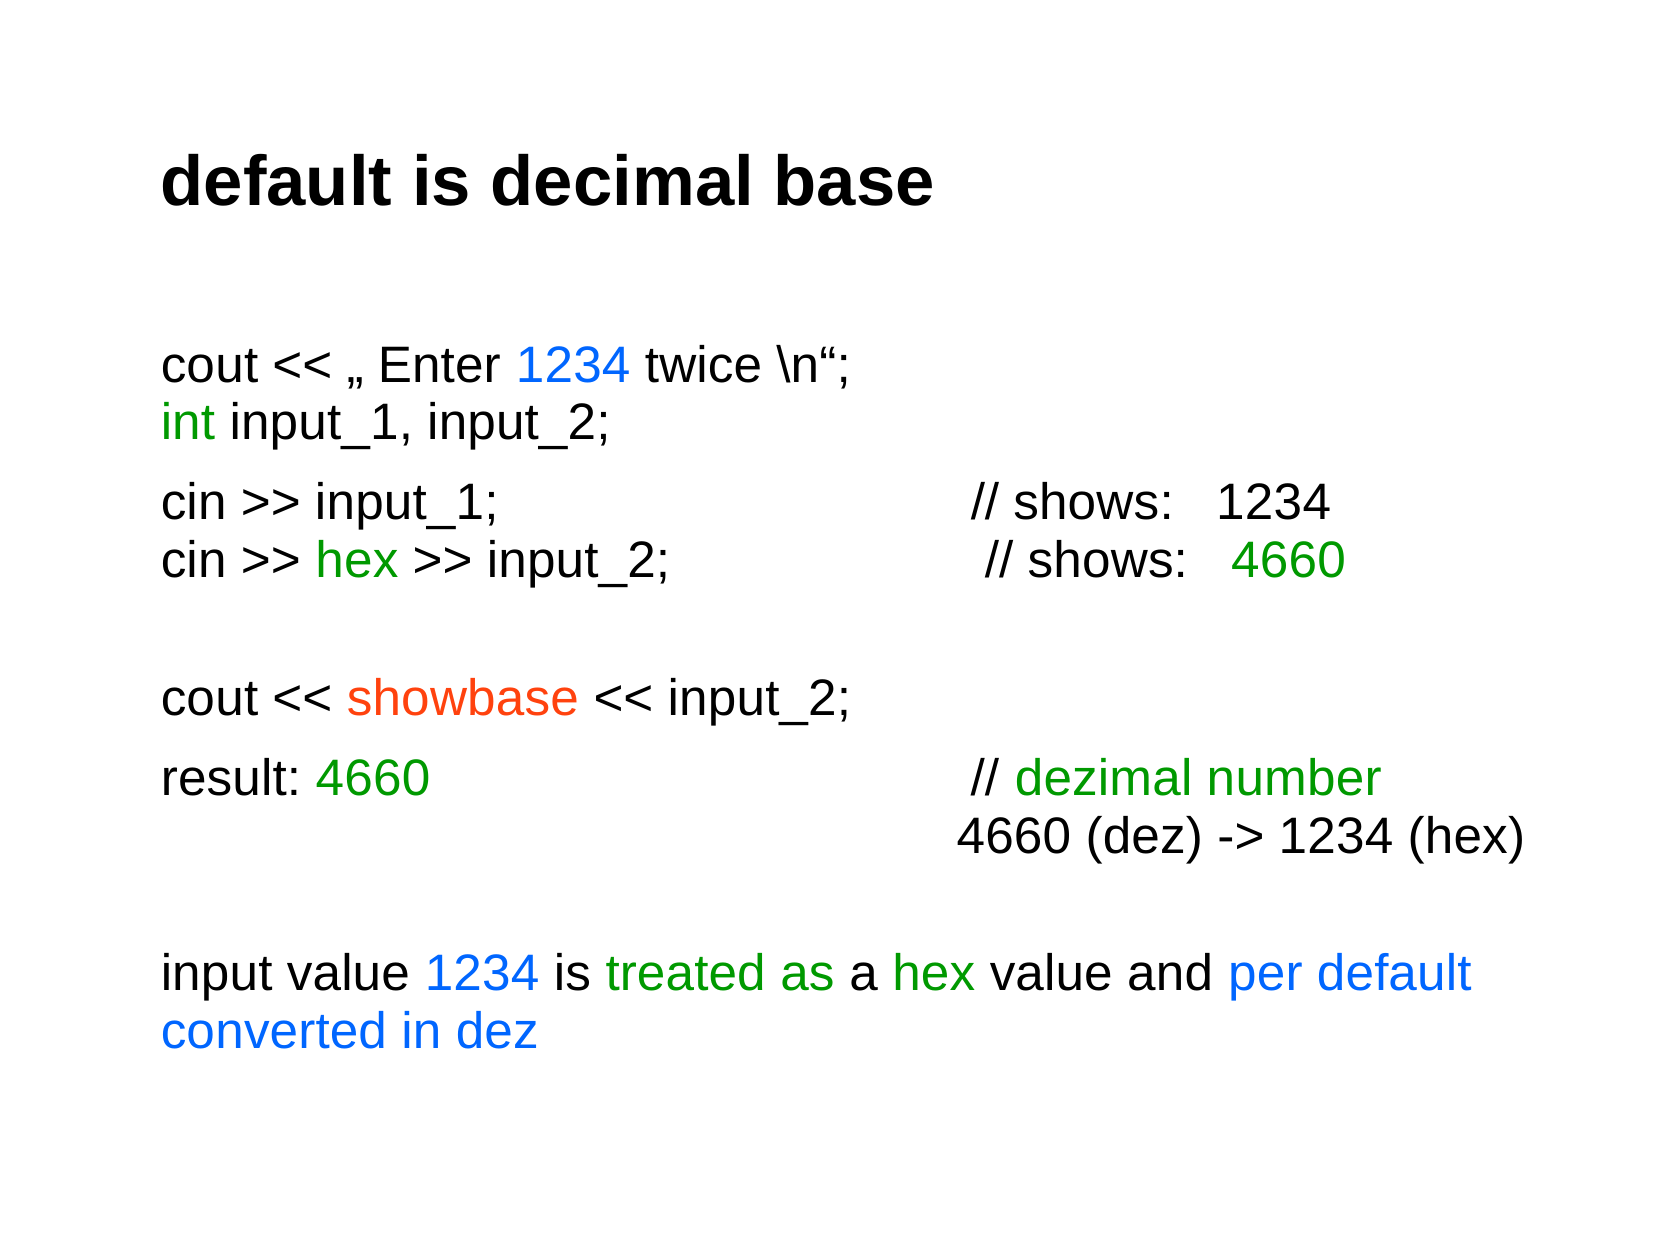

# default is decimal base cout << „ Enter 1234 twice \n“; int input_1, input_2;
cin >> input_1;					 		 // shows: 1234
cin >> hex >> input_2; 				 // shows: 4660
cout << showbase << input_2;
result: 4660 // dezimal number					 								 	 				 4660 (dez) -> 1234 (hex)
input value 1234 is treated as a hex value and per default converted in dez